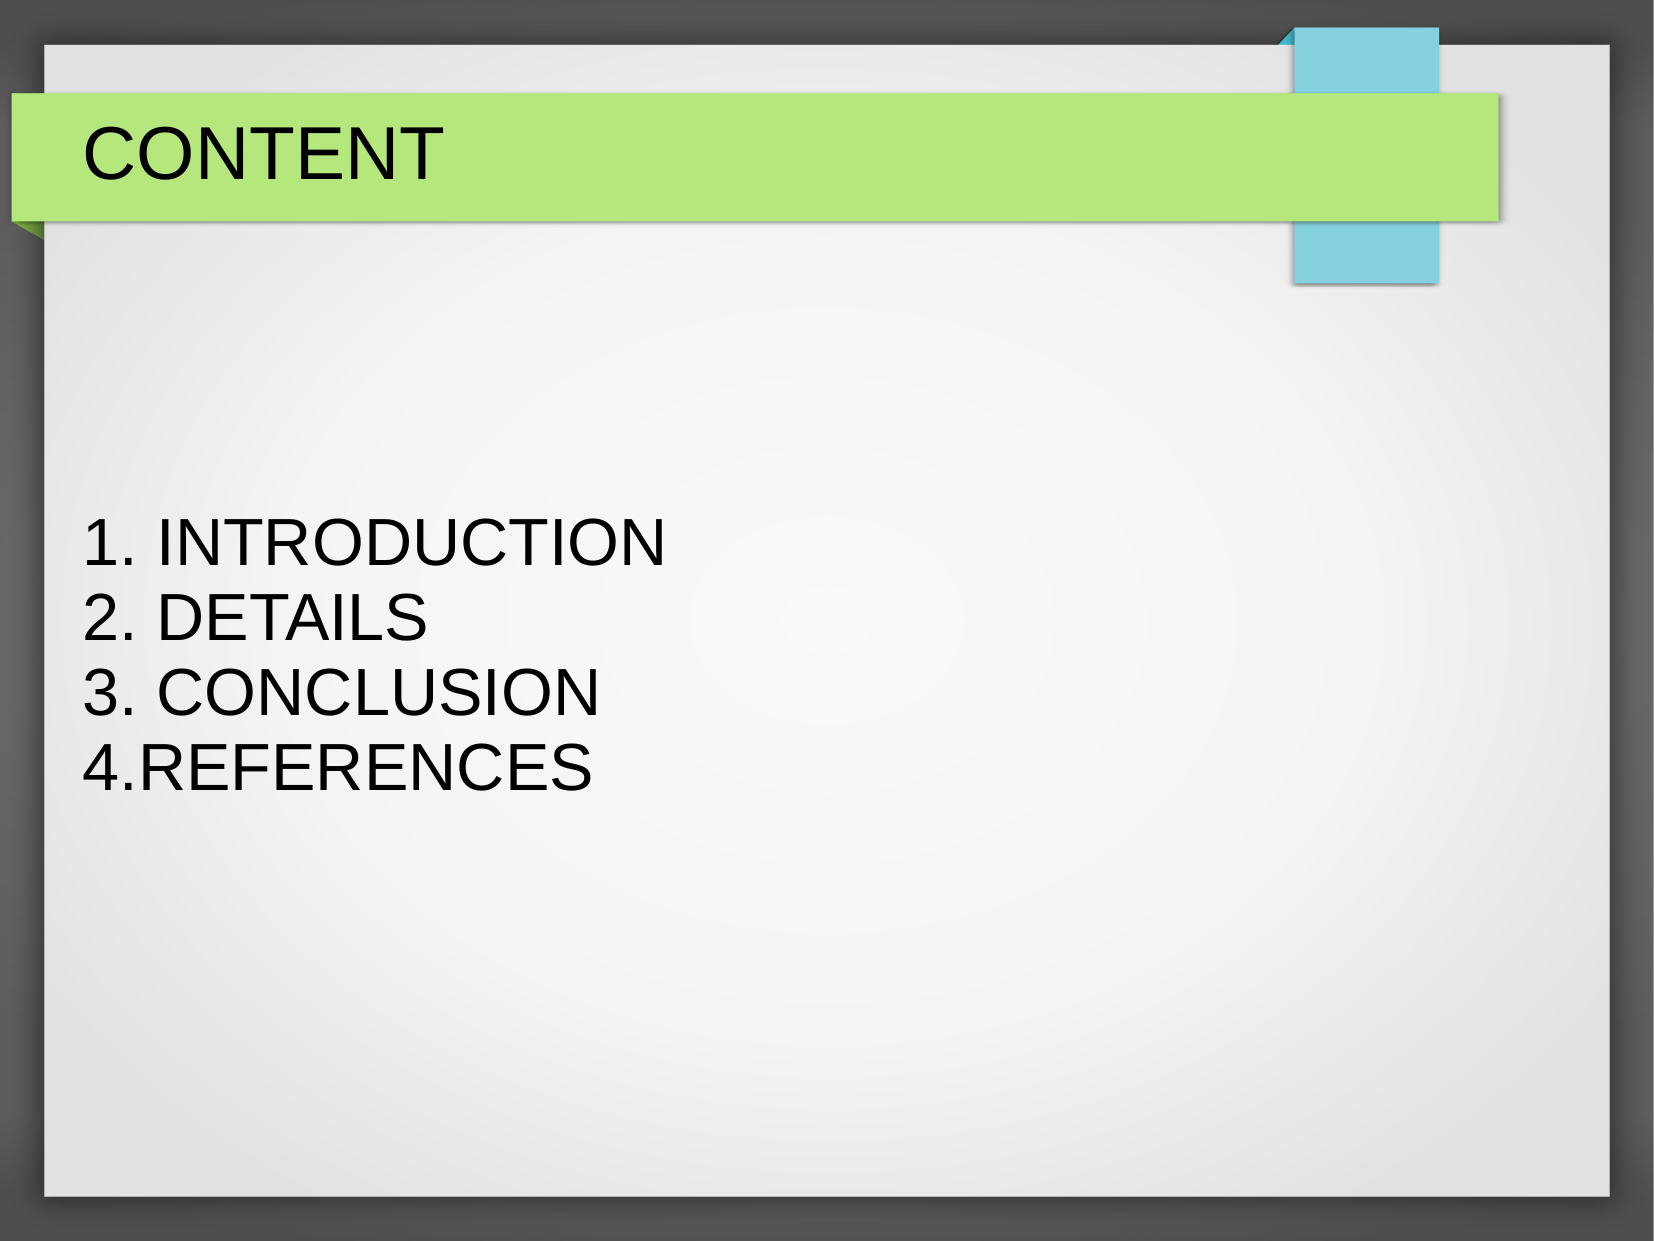

# CONTENT
1. INTRODUCTION
2. DETAILS
3. CONCLUSION
4.REFERENCES